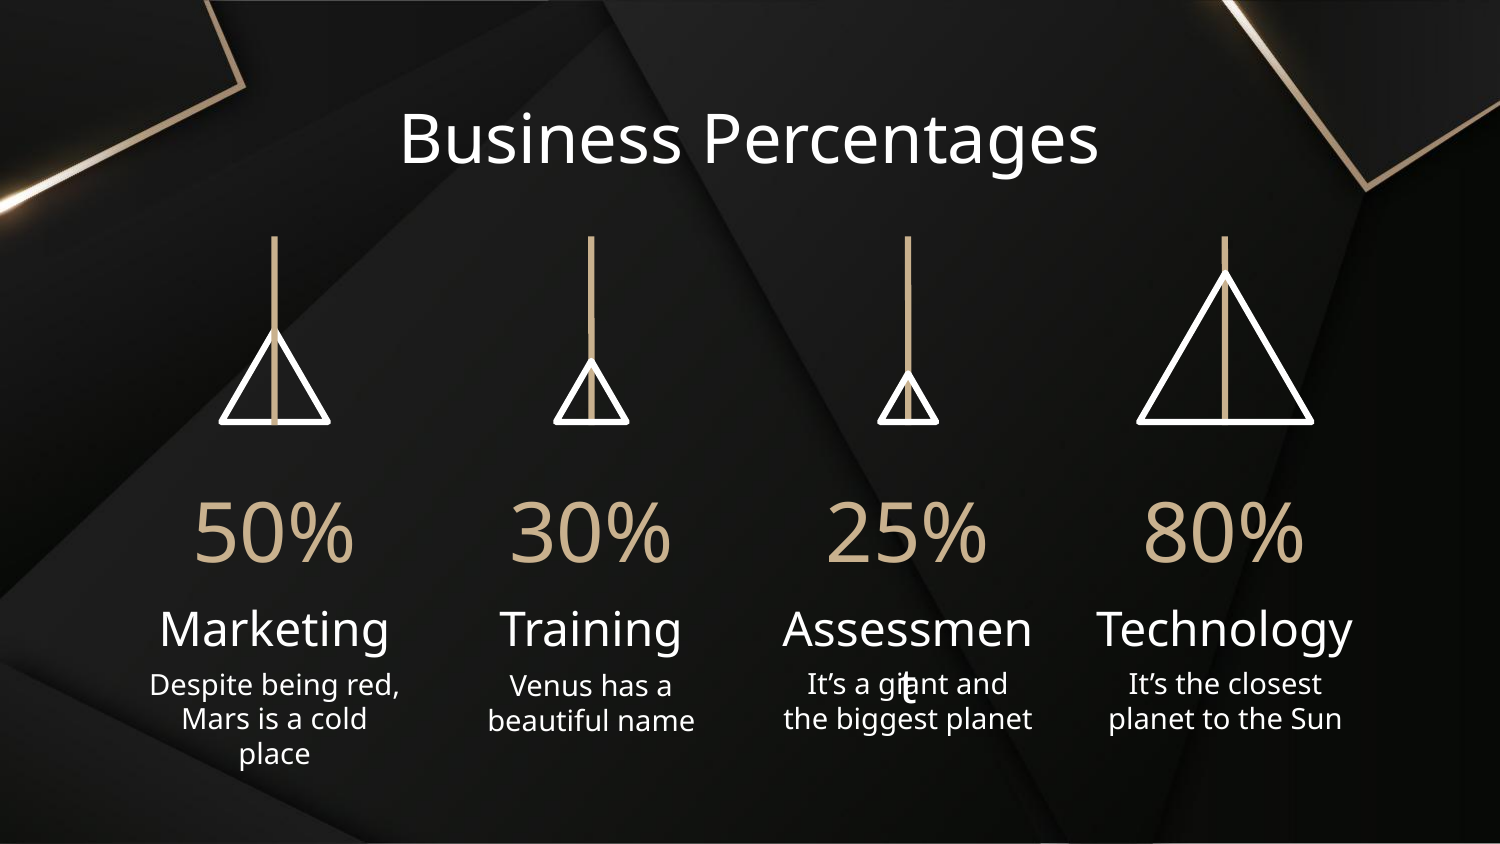

# Business Percentages
50%
30%
25%
80%
Technology
Marketing
Training
Assessment
It’s a giant and the biggest planet
It’s the closest planet to the Sun
Despite being red, Mars is a cold place
Venus has a
beautiful name